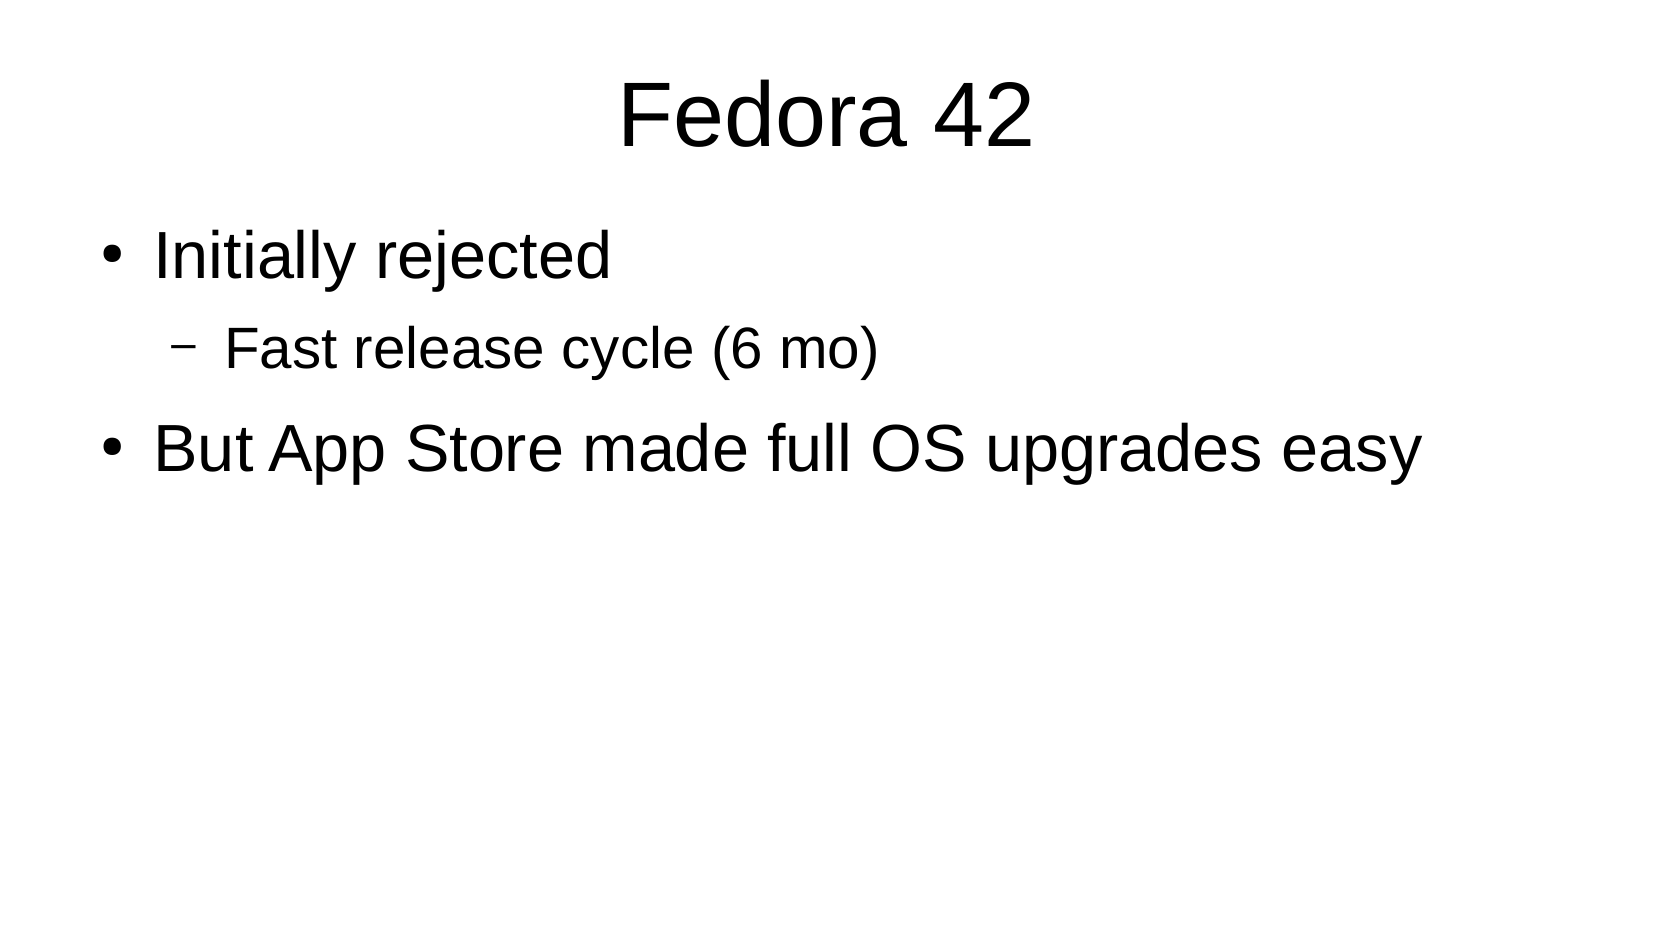

# Fedora 42
Initially rejected
Fast release cycle (6 mo)
But App Store made full OS upgrades easy